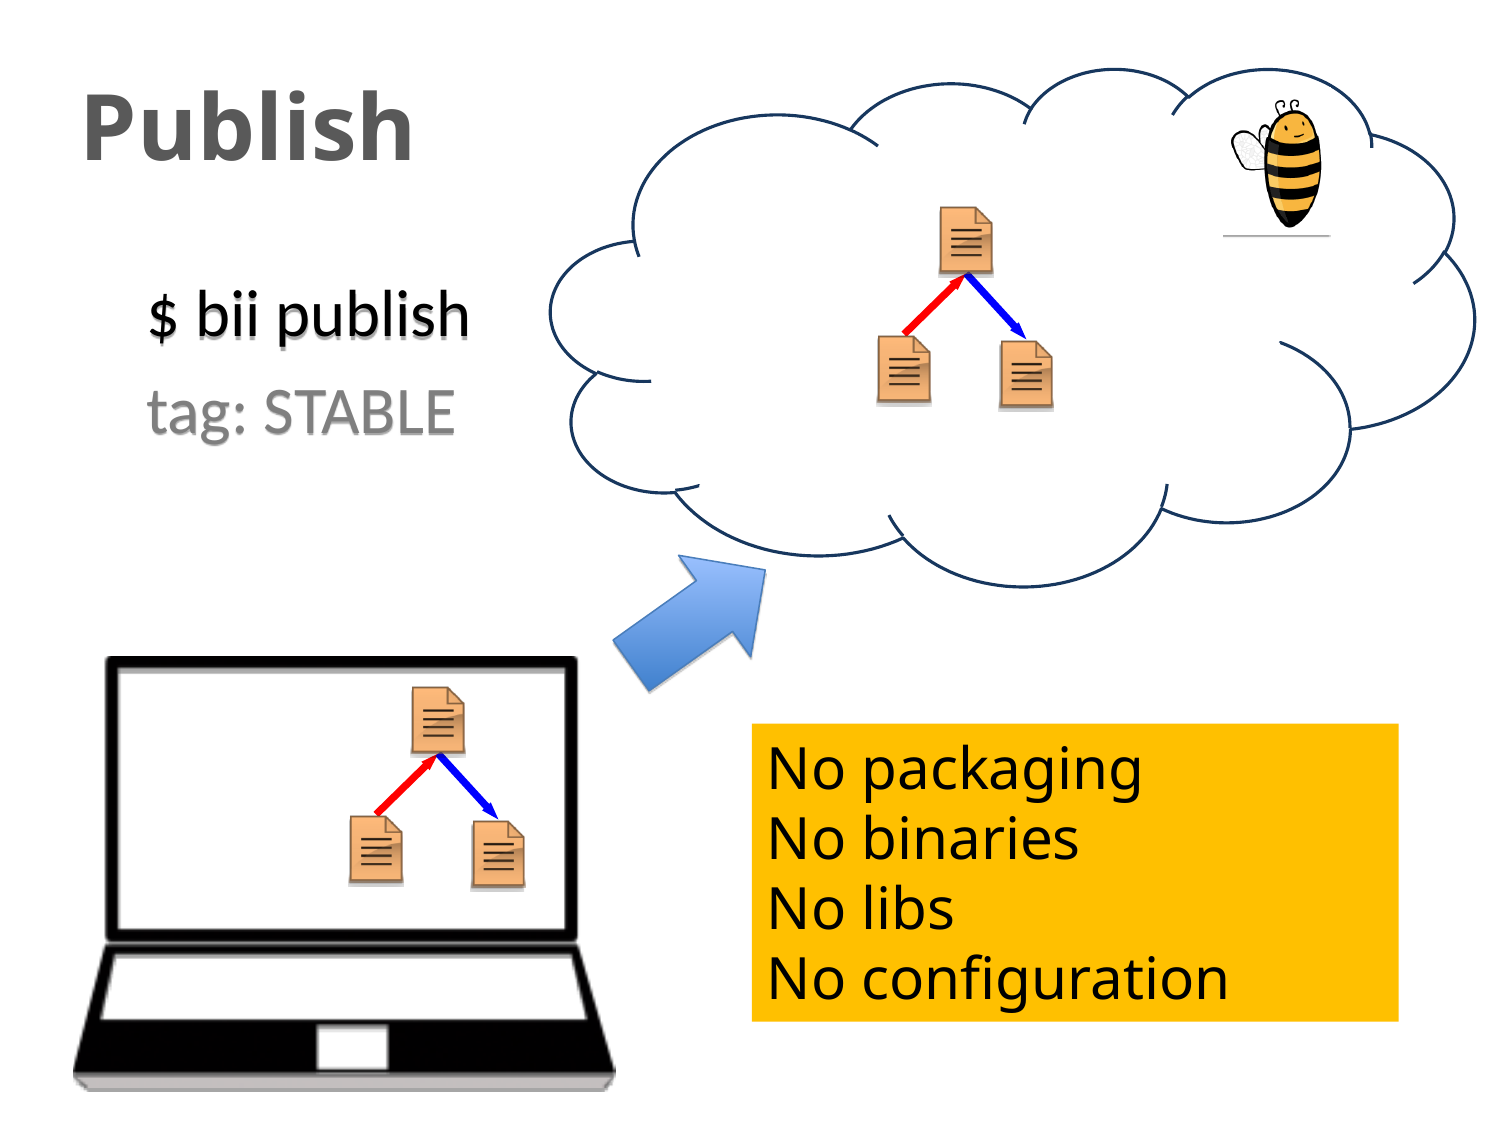

Publish
# $ bii publish
tag: STABLE
No packaging
No binaries
No libs
No configuration